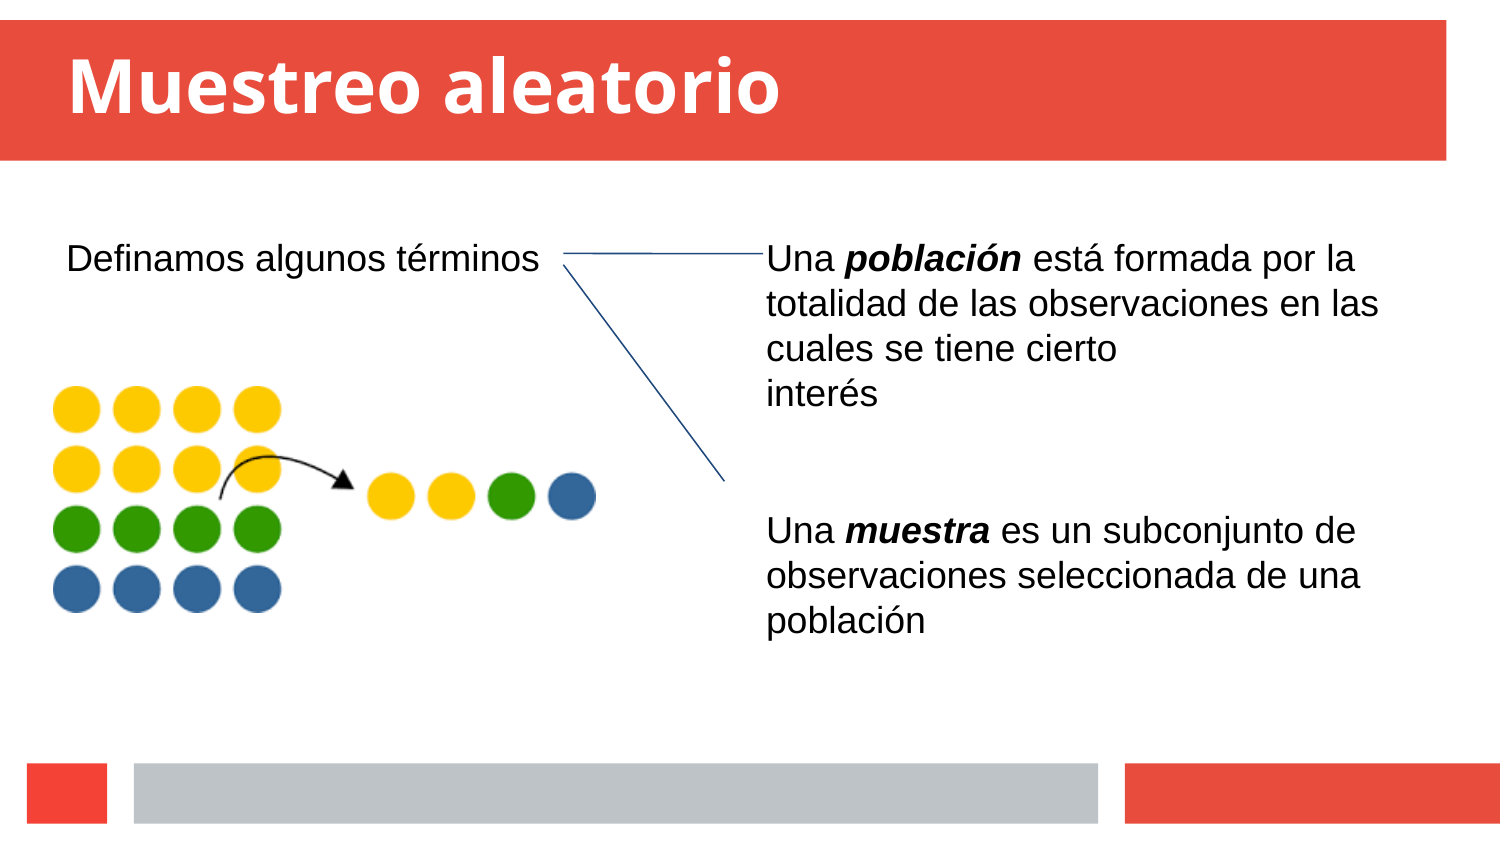

# Muestreo aleatorio
Definamos algunos términos
Una población está formada por la totalidad de las observaciones en las cuales se tiene cierto
interés
Una muestra es un subconjunto de observaciones seleccionada de una población